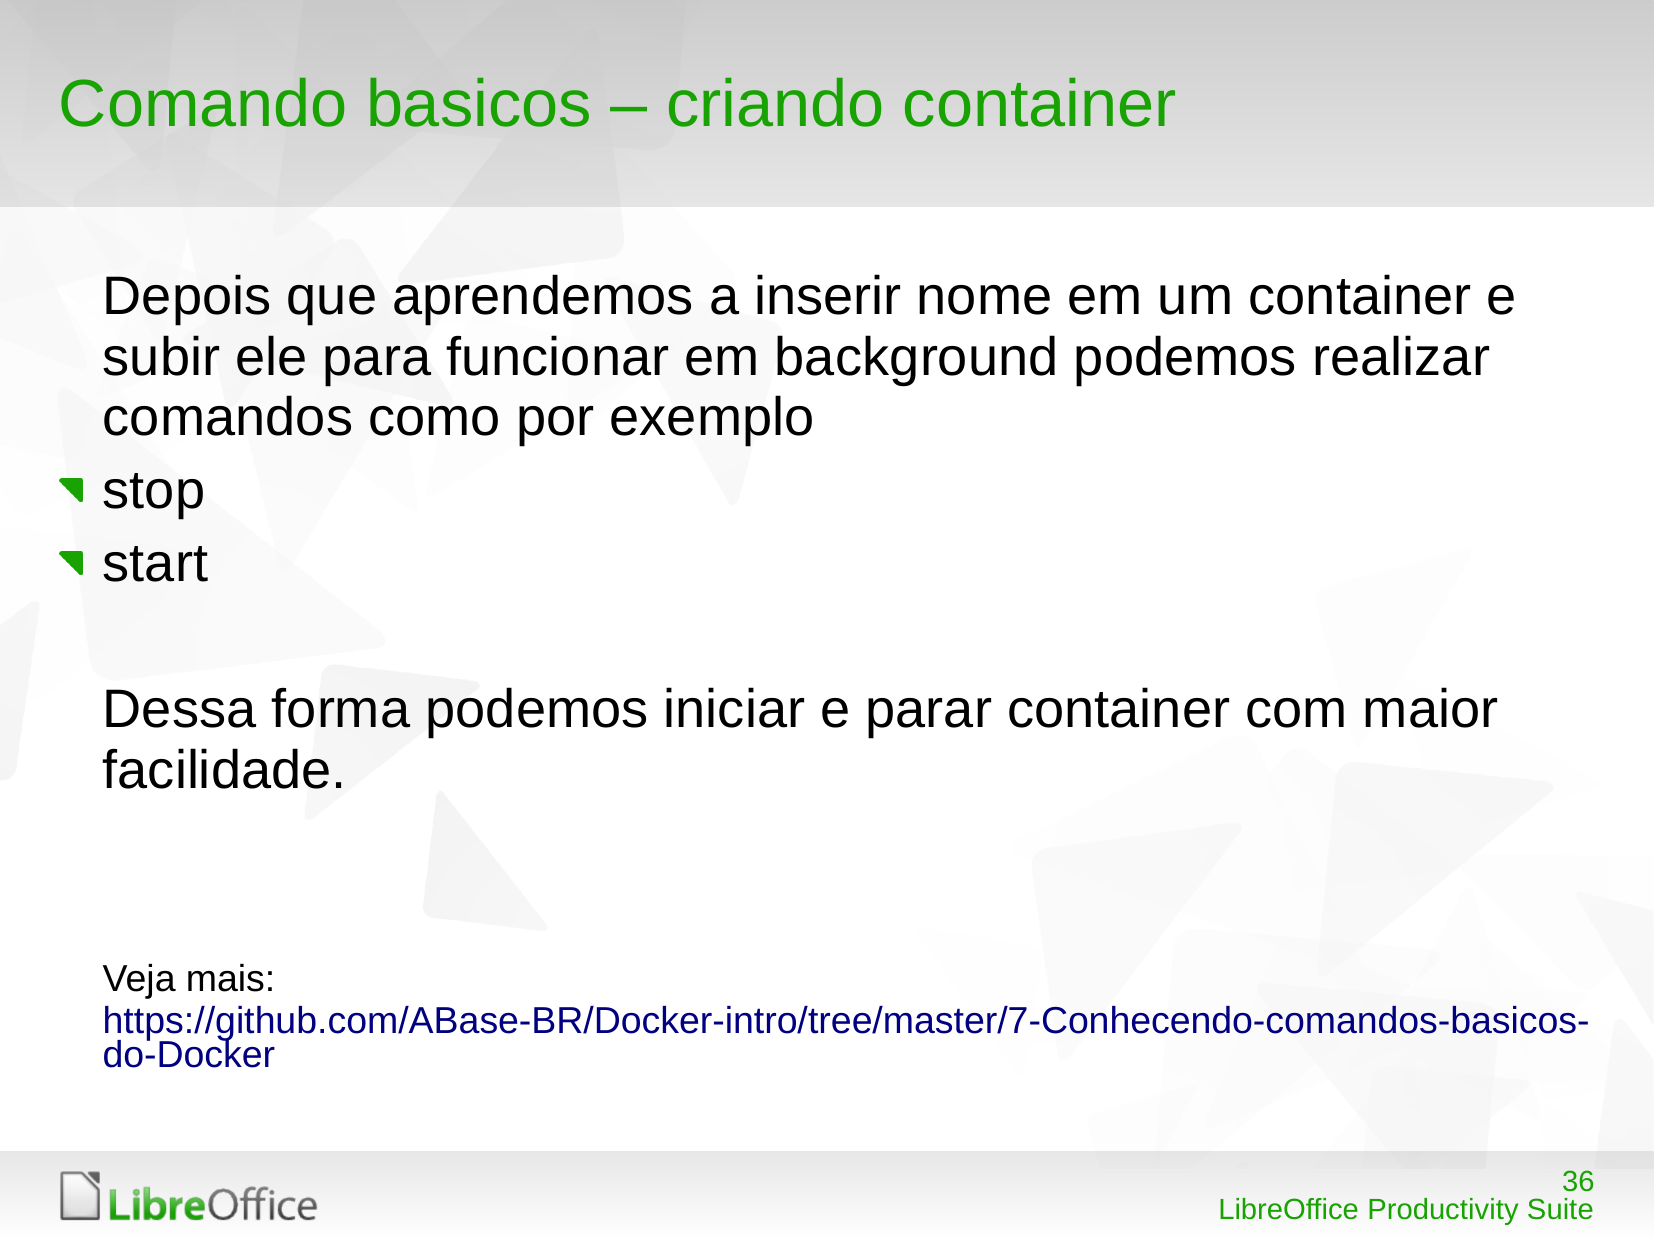

# Comando basicos – criando container
Depois que aprendemos a inserir nome em um container e subir ele para funcionar em background podemos realizar comandos como por exemplo
stop
start
Dessa forma podemos iniciar e parar container com maior facilidade.
Veja mais: https://github.com/ABase-BR/Docker-intro/tree/master/7-Conhecendo-comandos-basicos-do-Docker
36
LibreOffice Productivity Suite